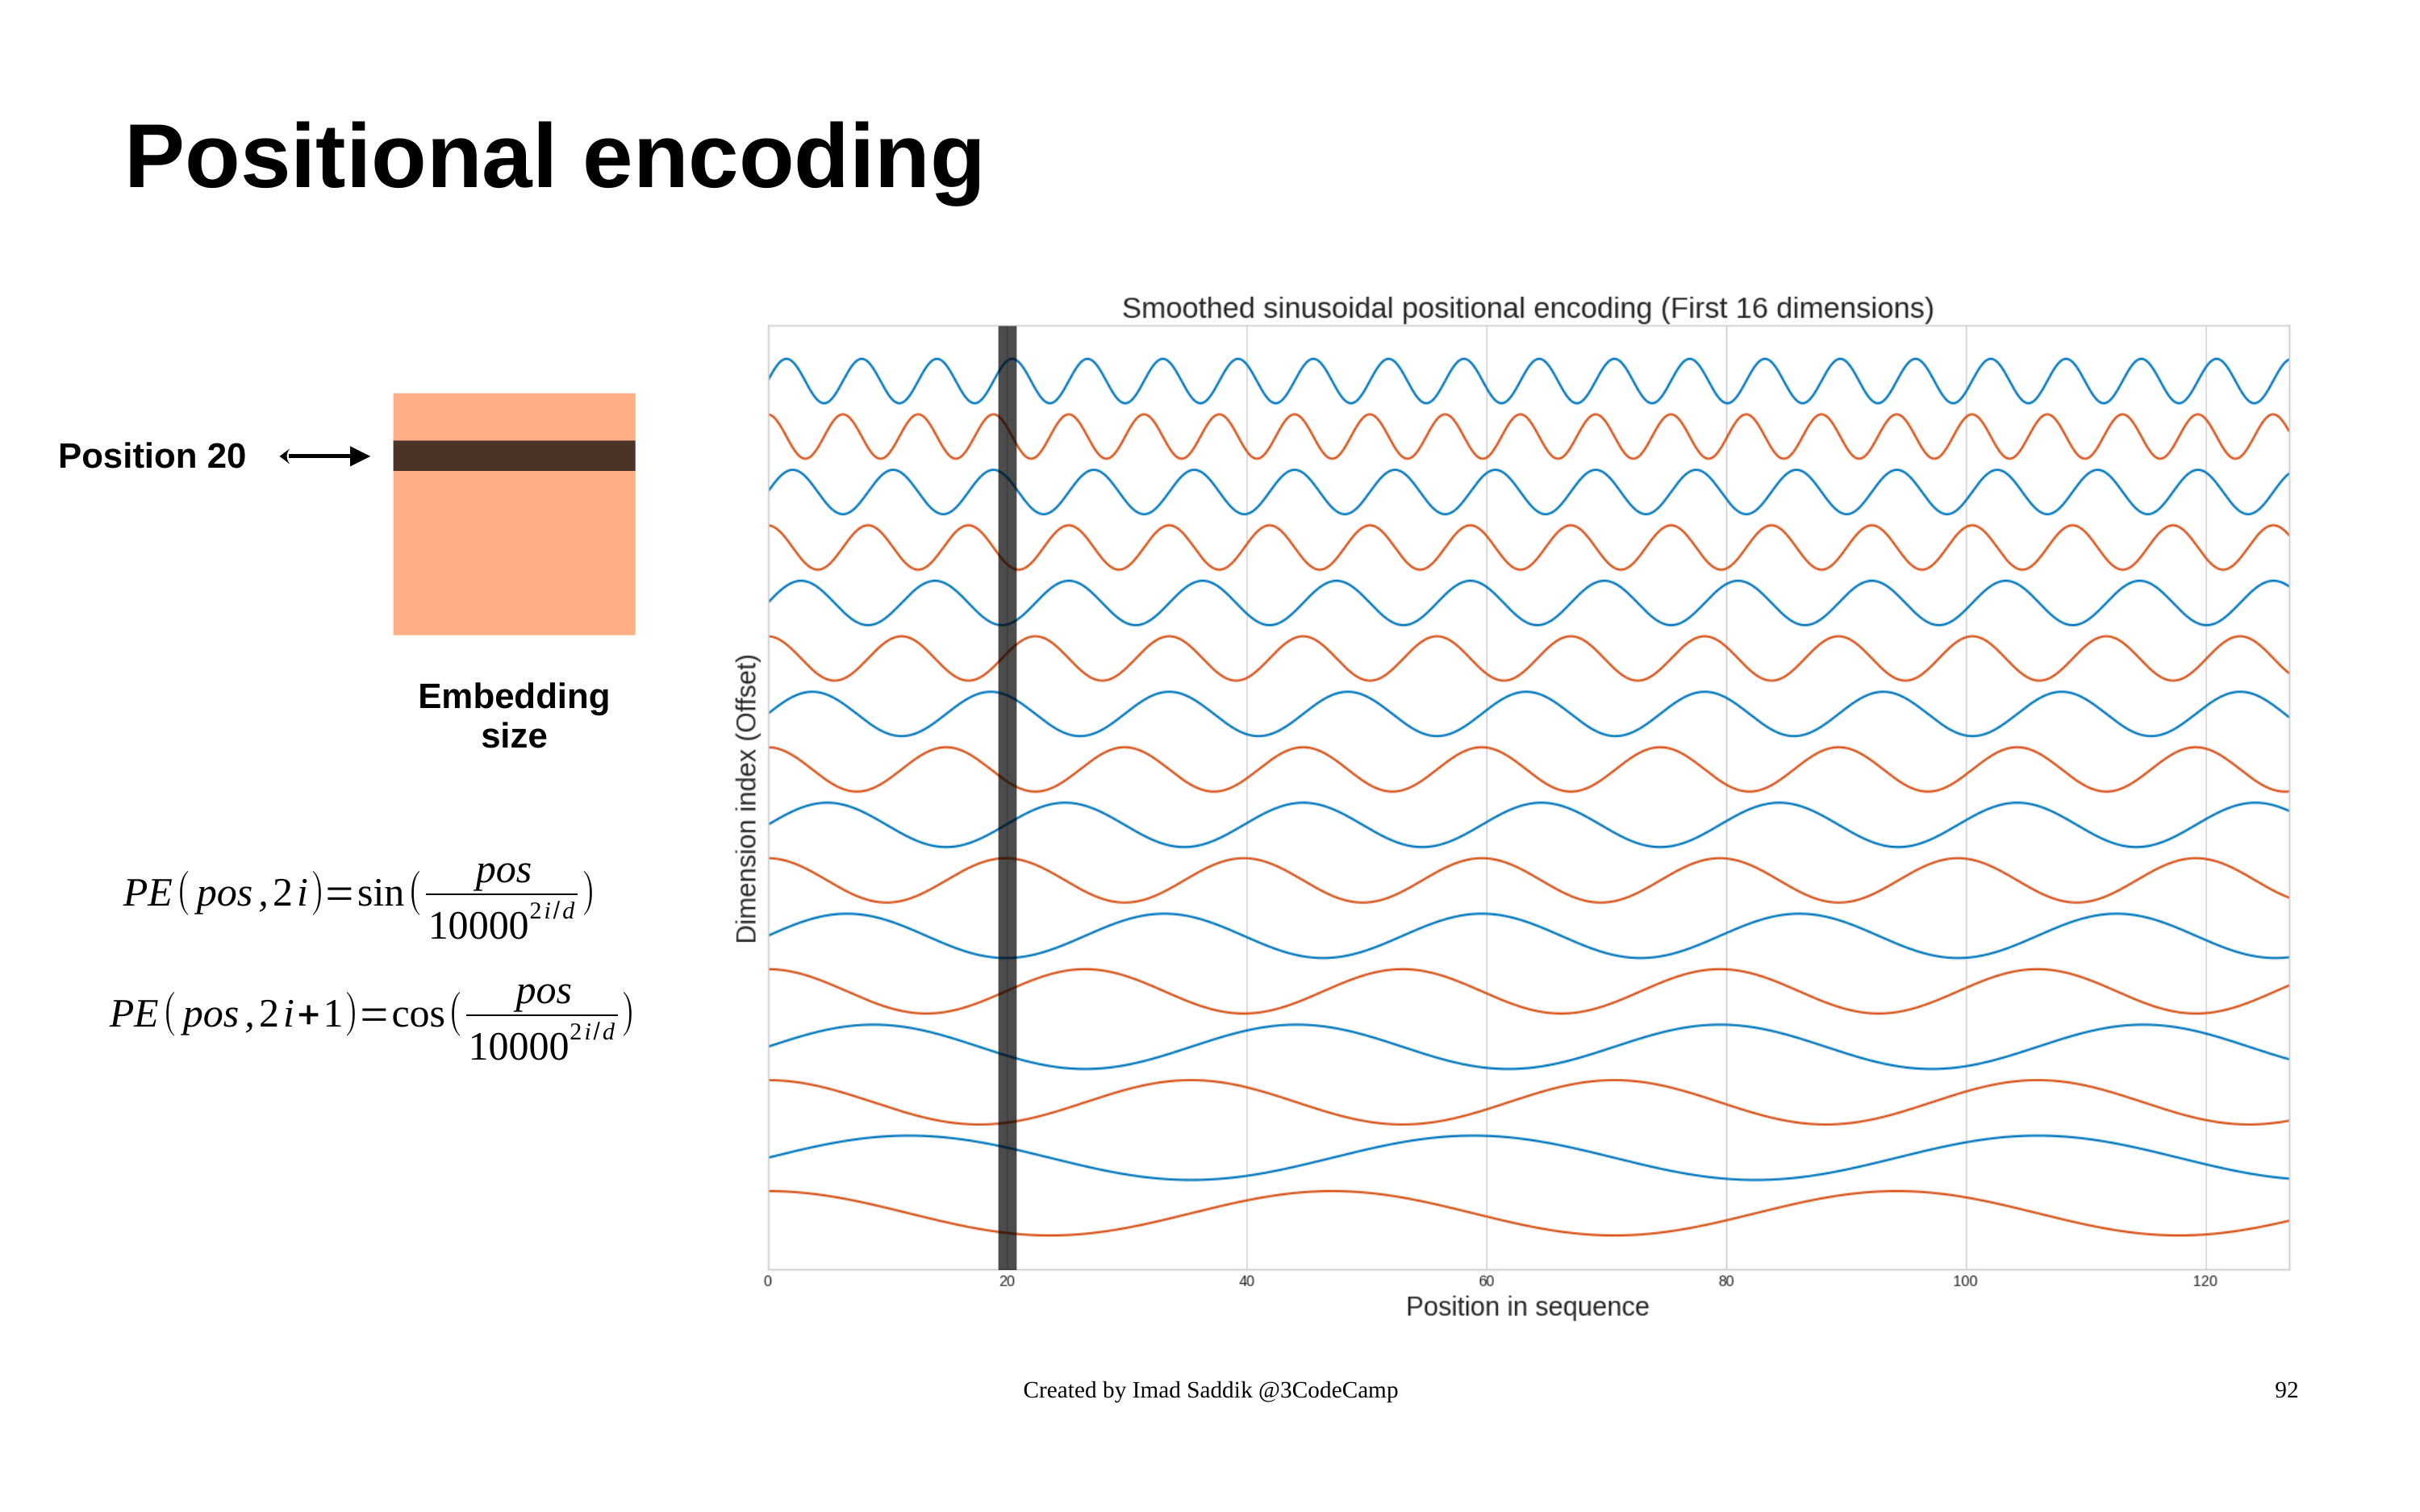

Positional encoding
Position 20
Embedding
size
Created by Imad Saddik @3CodeCamp
92